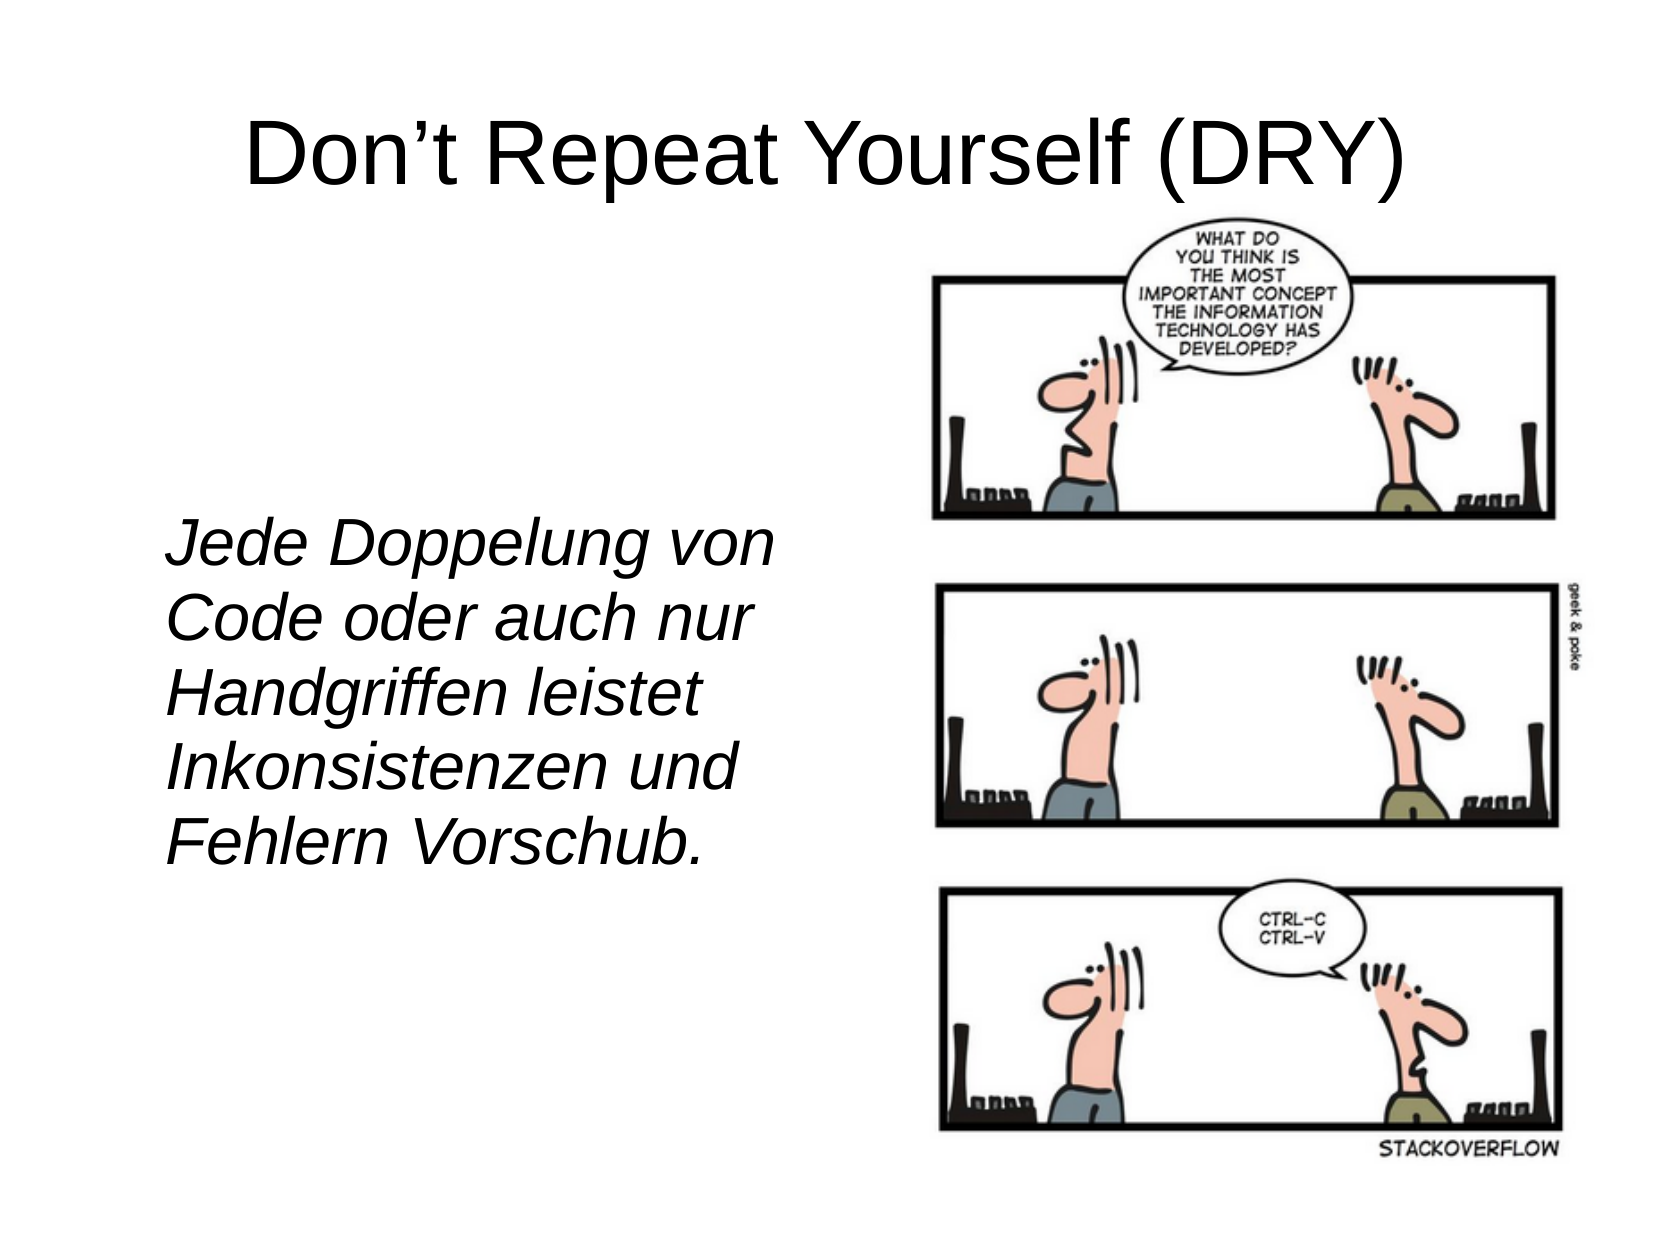

# Don’t Repeat Yourself (DRY)
Jede Doppelung von Code oder auch nur Handgriffen leistet Inkonsistenzen und Fehlern Vorschub.